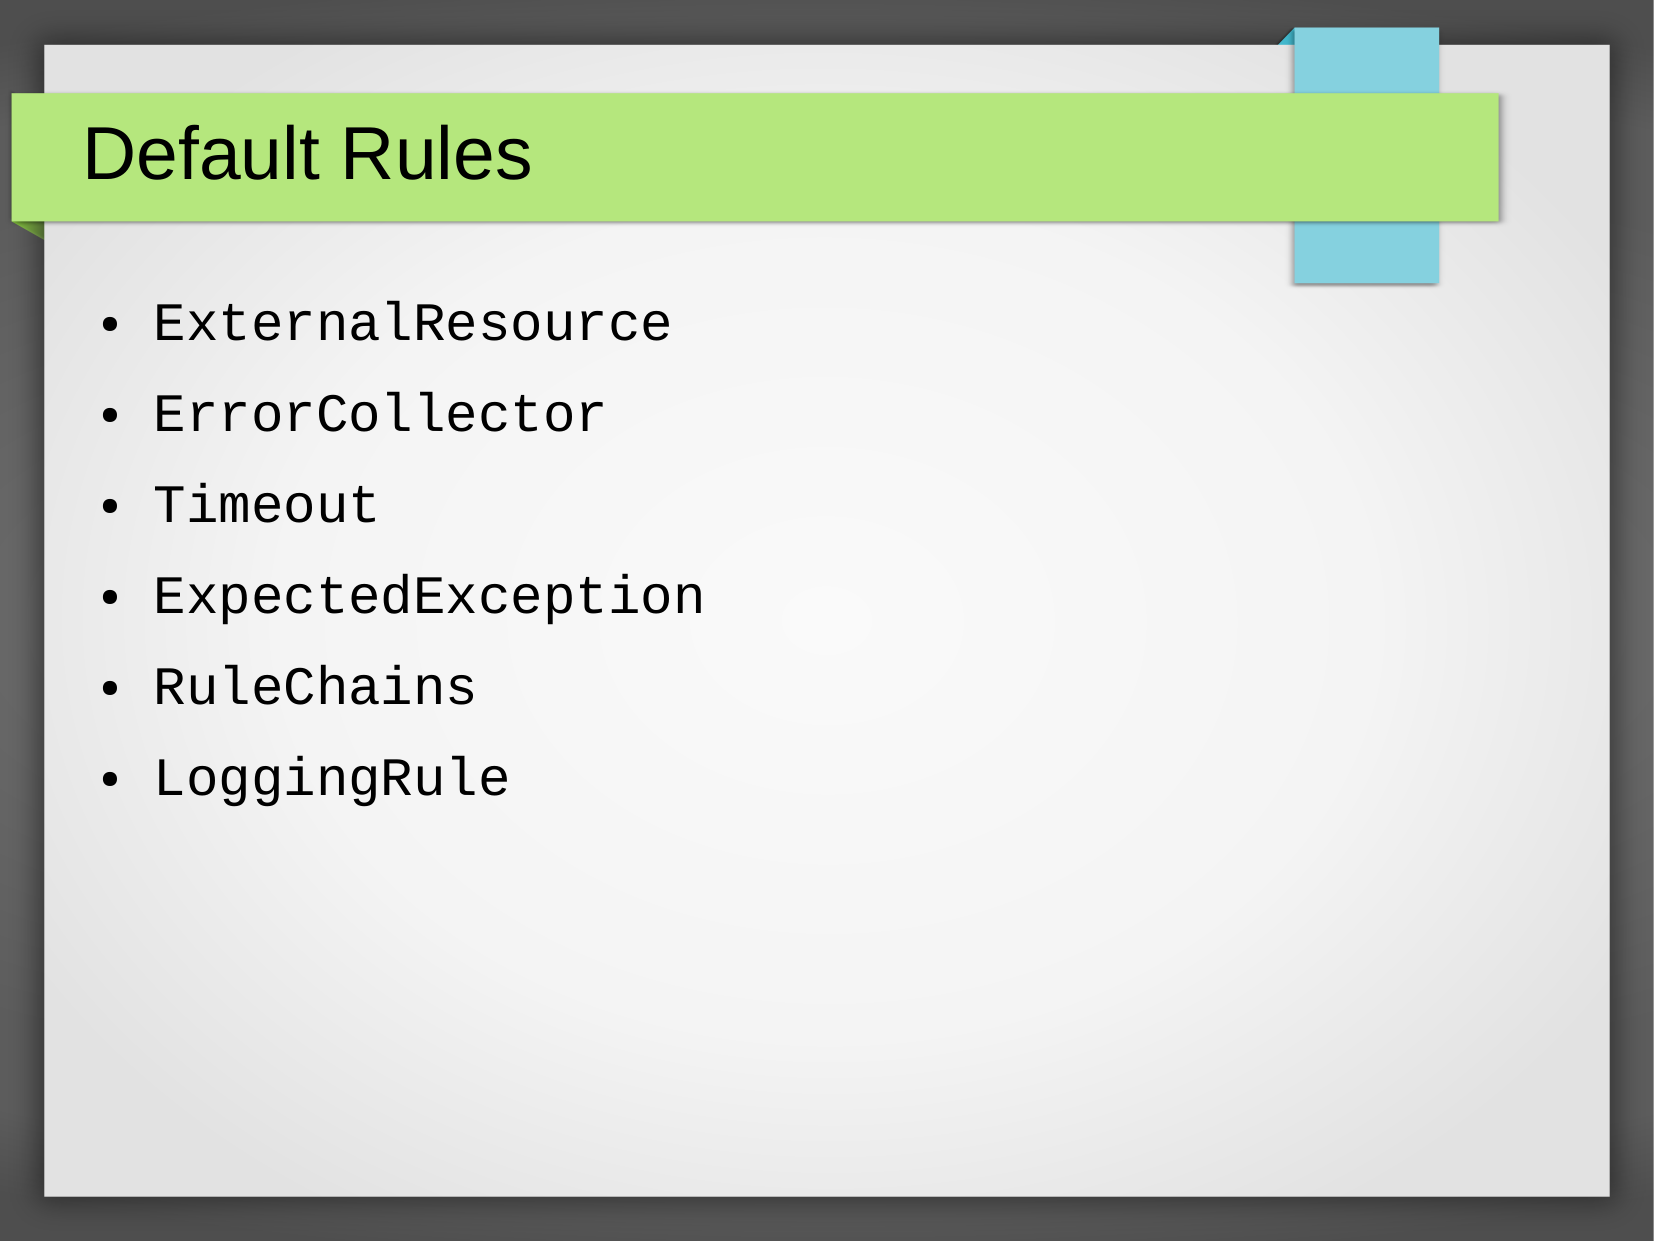

# Default Rules
ExternalResource
ErrorCollector
Timeout
ExpectedException
RuleChains
LoggingRule